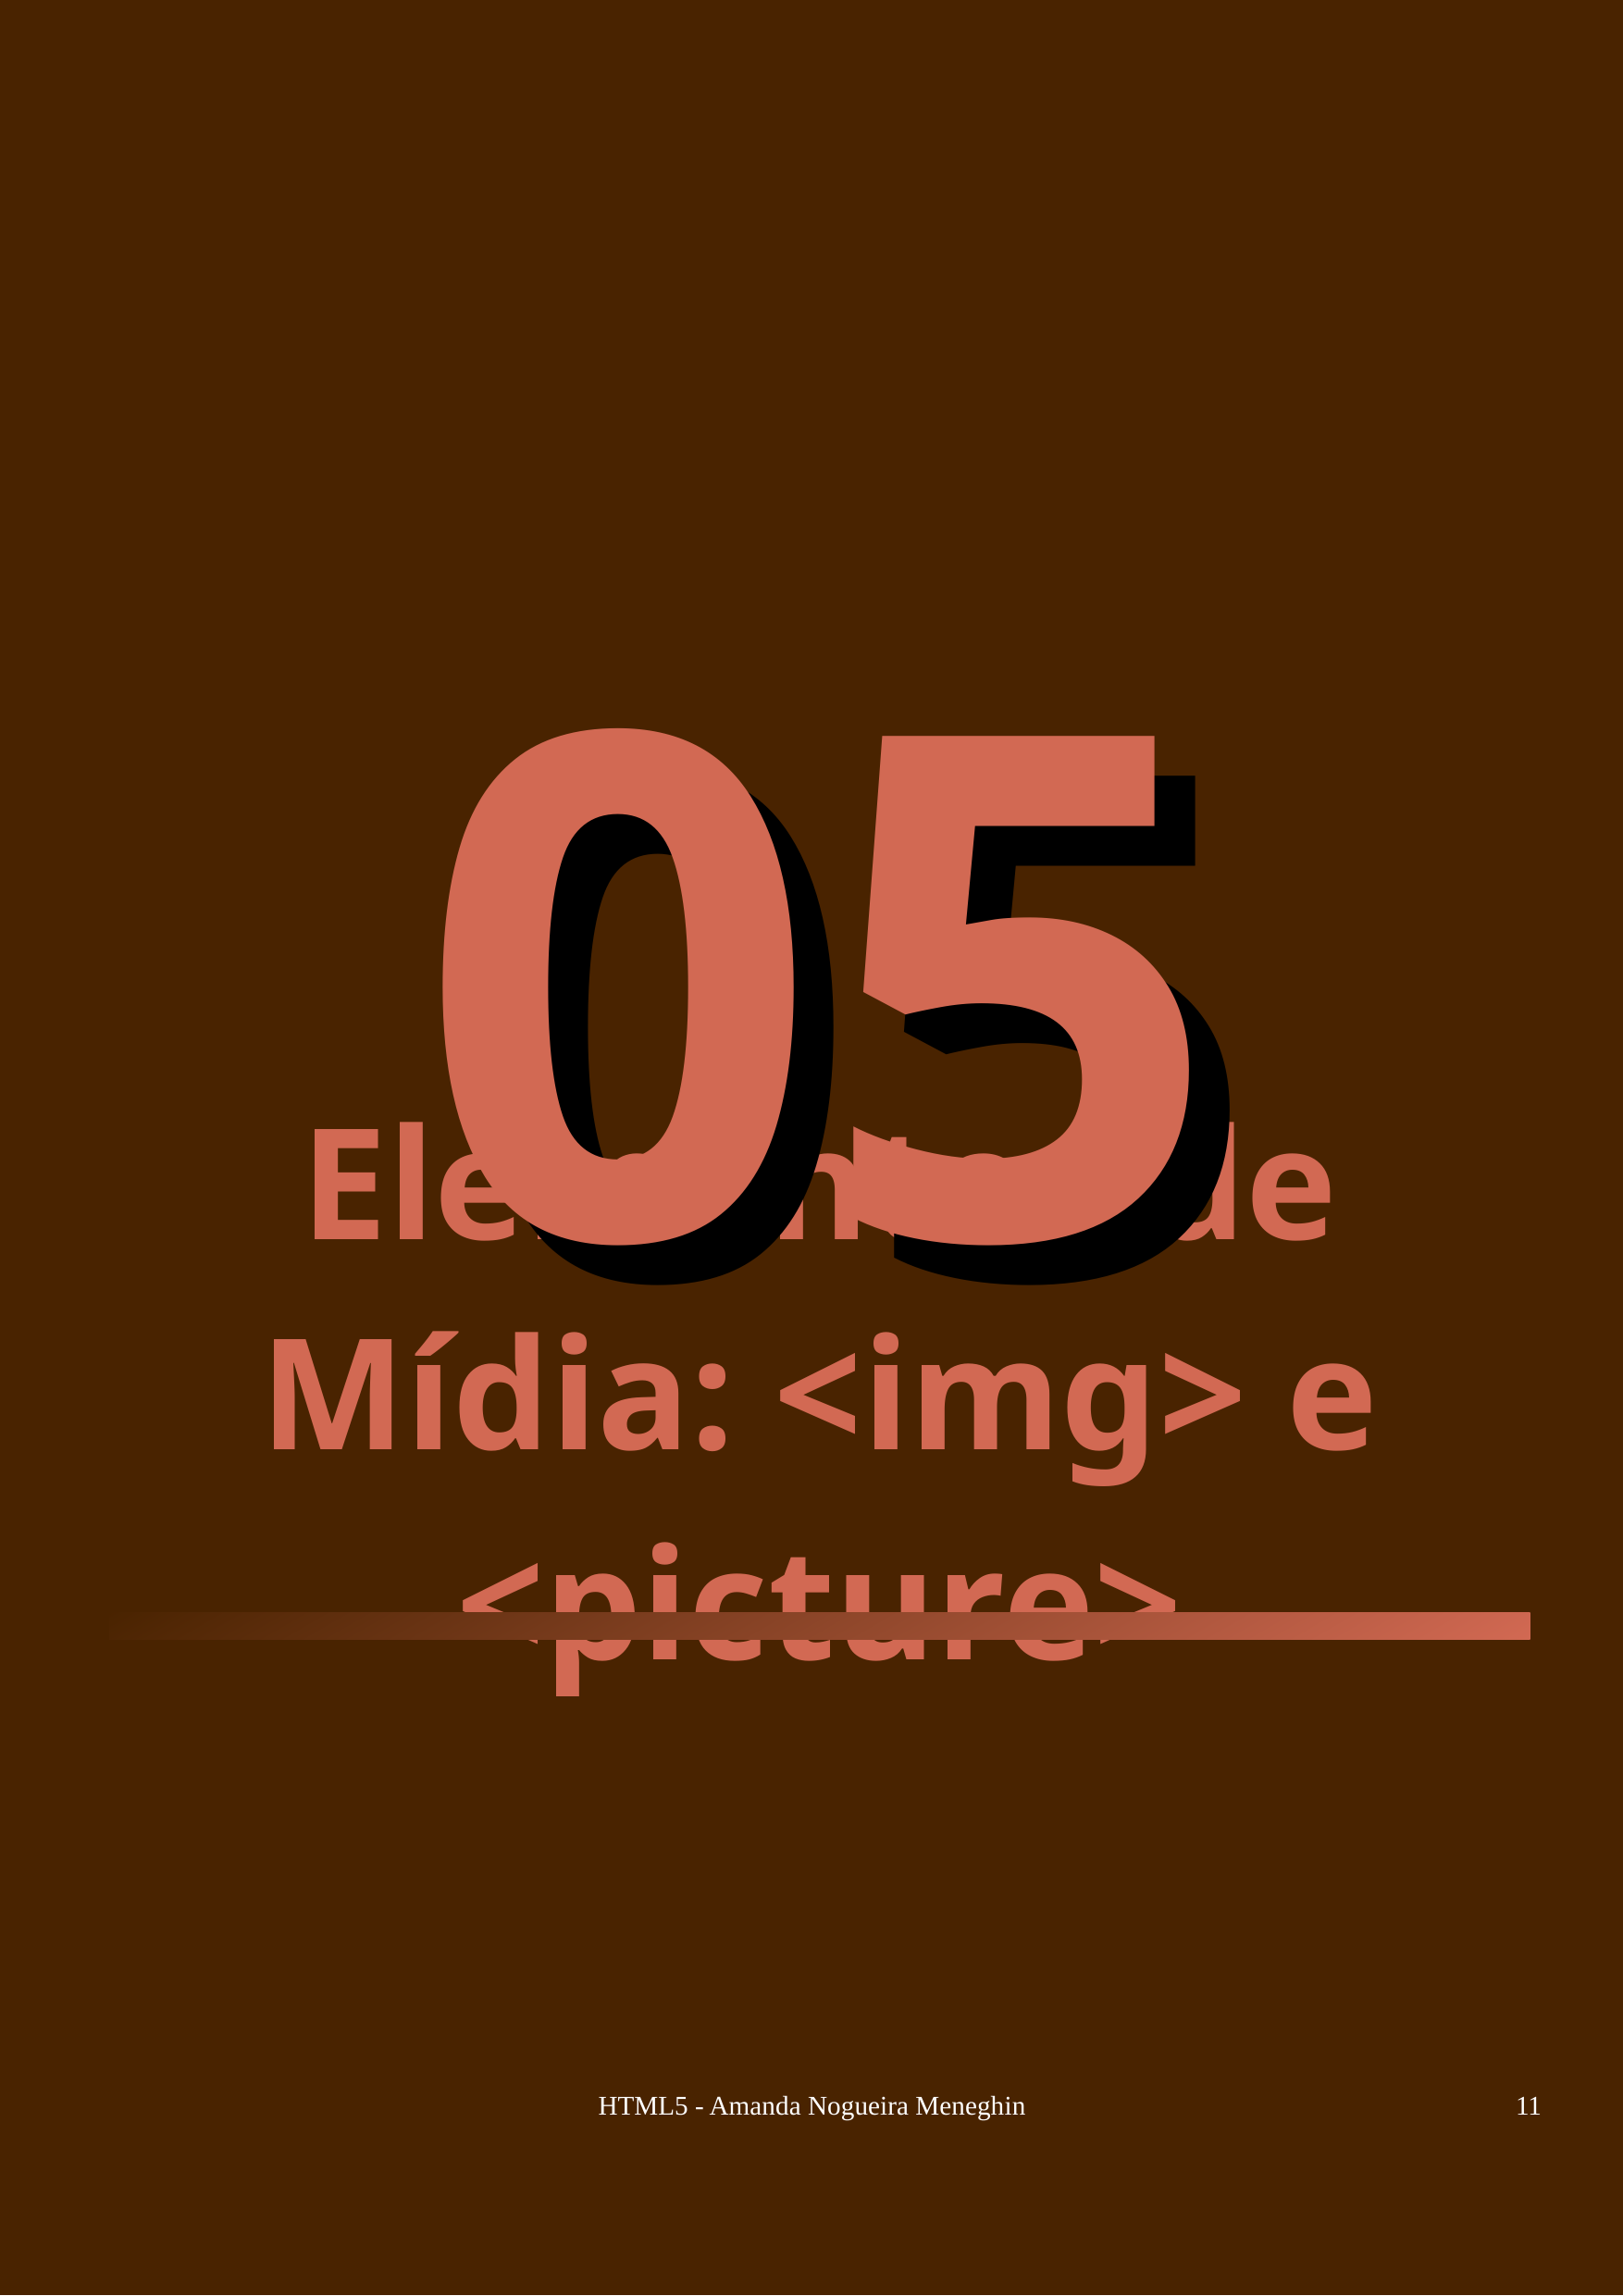

05
Elementos de Mídia: <img> e <picture>
HTML5 - Amanda Nogueira Meneghin
11